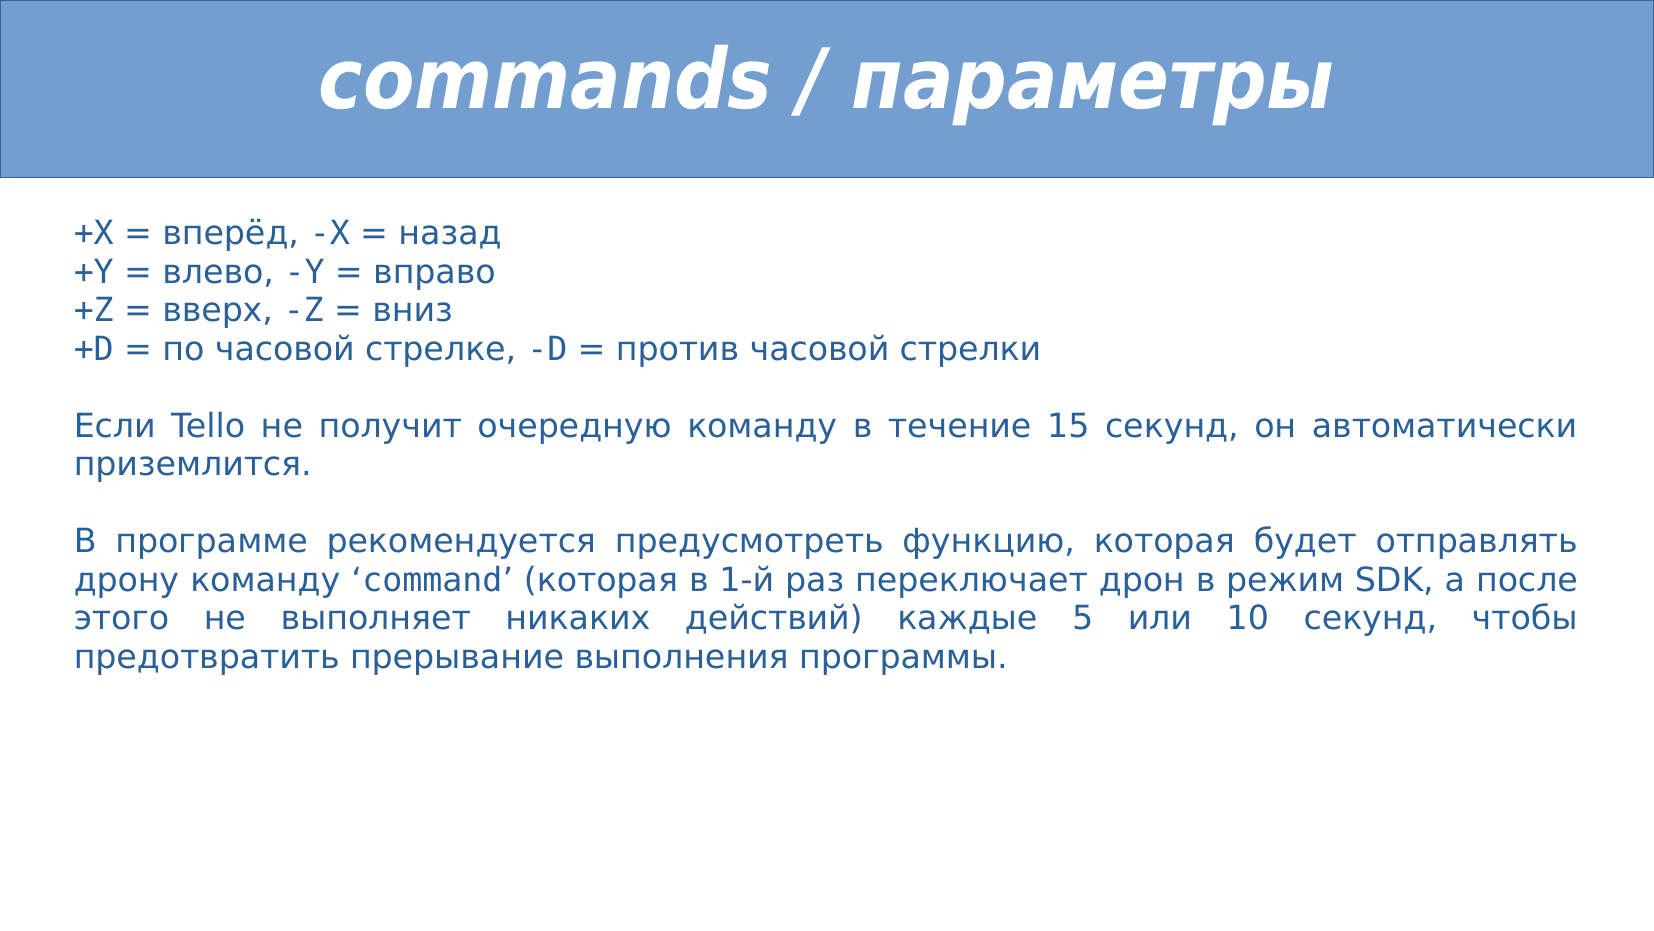

commands / параметры
+X = вперёд, -X = назад
+Y = влево, -Y = вправо
+Z = вверх, -Z = вниз
+D = по часовой стрелке, -D = против часовой стрелки
Если Tello не получит очередную команду в течение 15 секунд, он автоматически приземлится.
В программе рекомендуется предусмотреть функцию, которая будет отправлять дрону команду ‘command’ (которая в 1-й раз переключает дрон в режим SDK, а после этого не выполняет никаких действий) каждые 5 или 10 секунд, чтобы предотвратить прерывание выполнения программы.